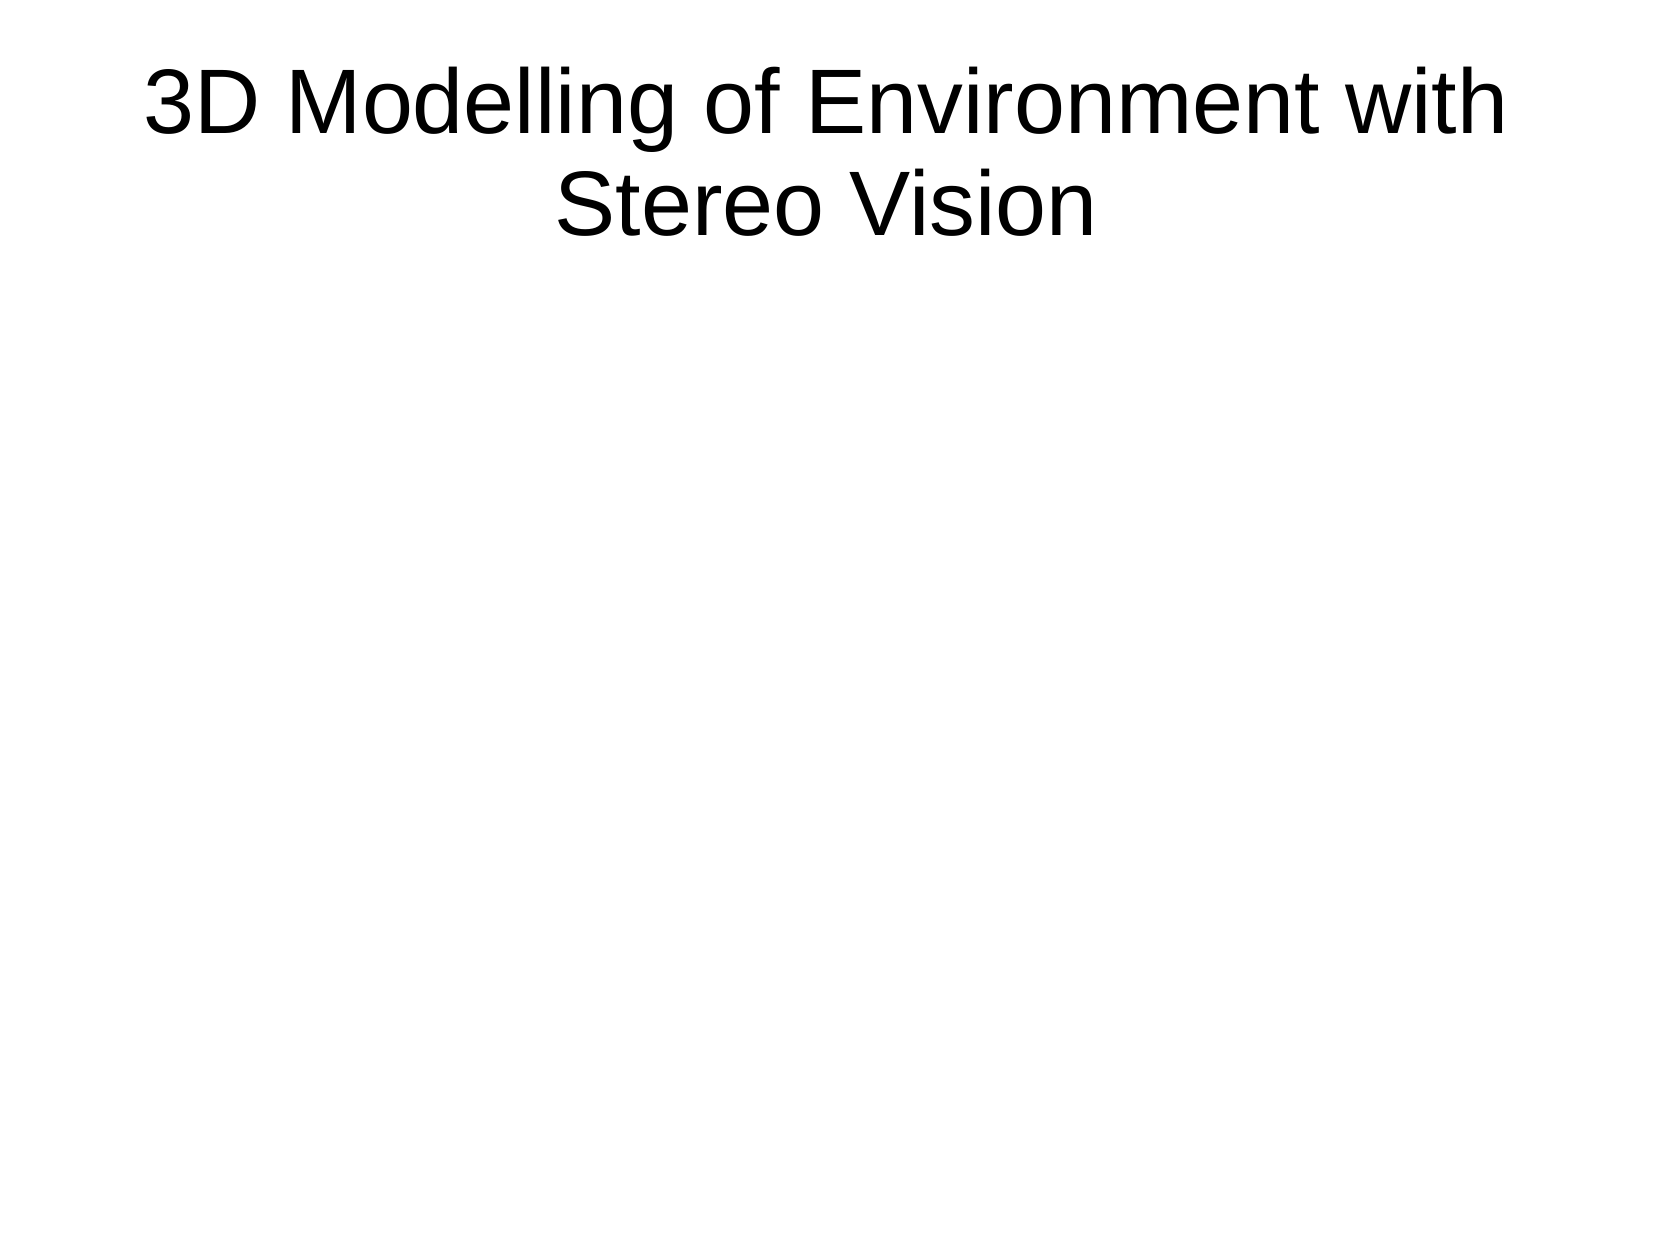

# 3D Modelling of Environment with Stereo Vision